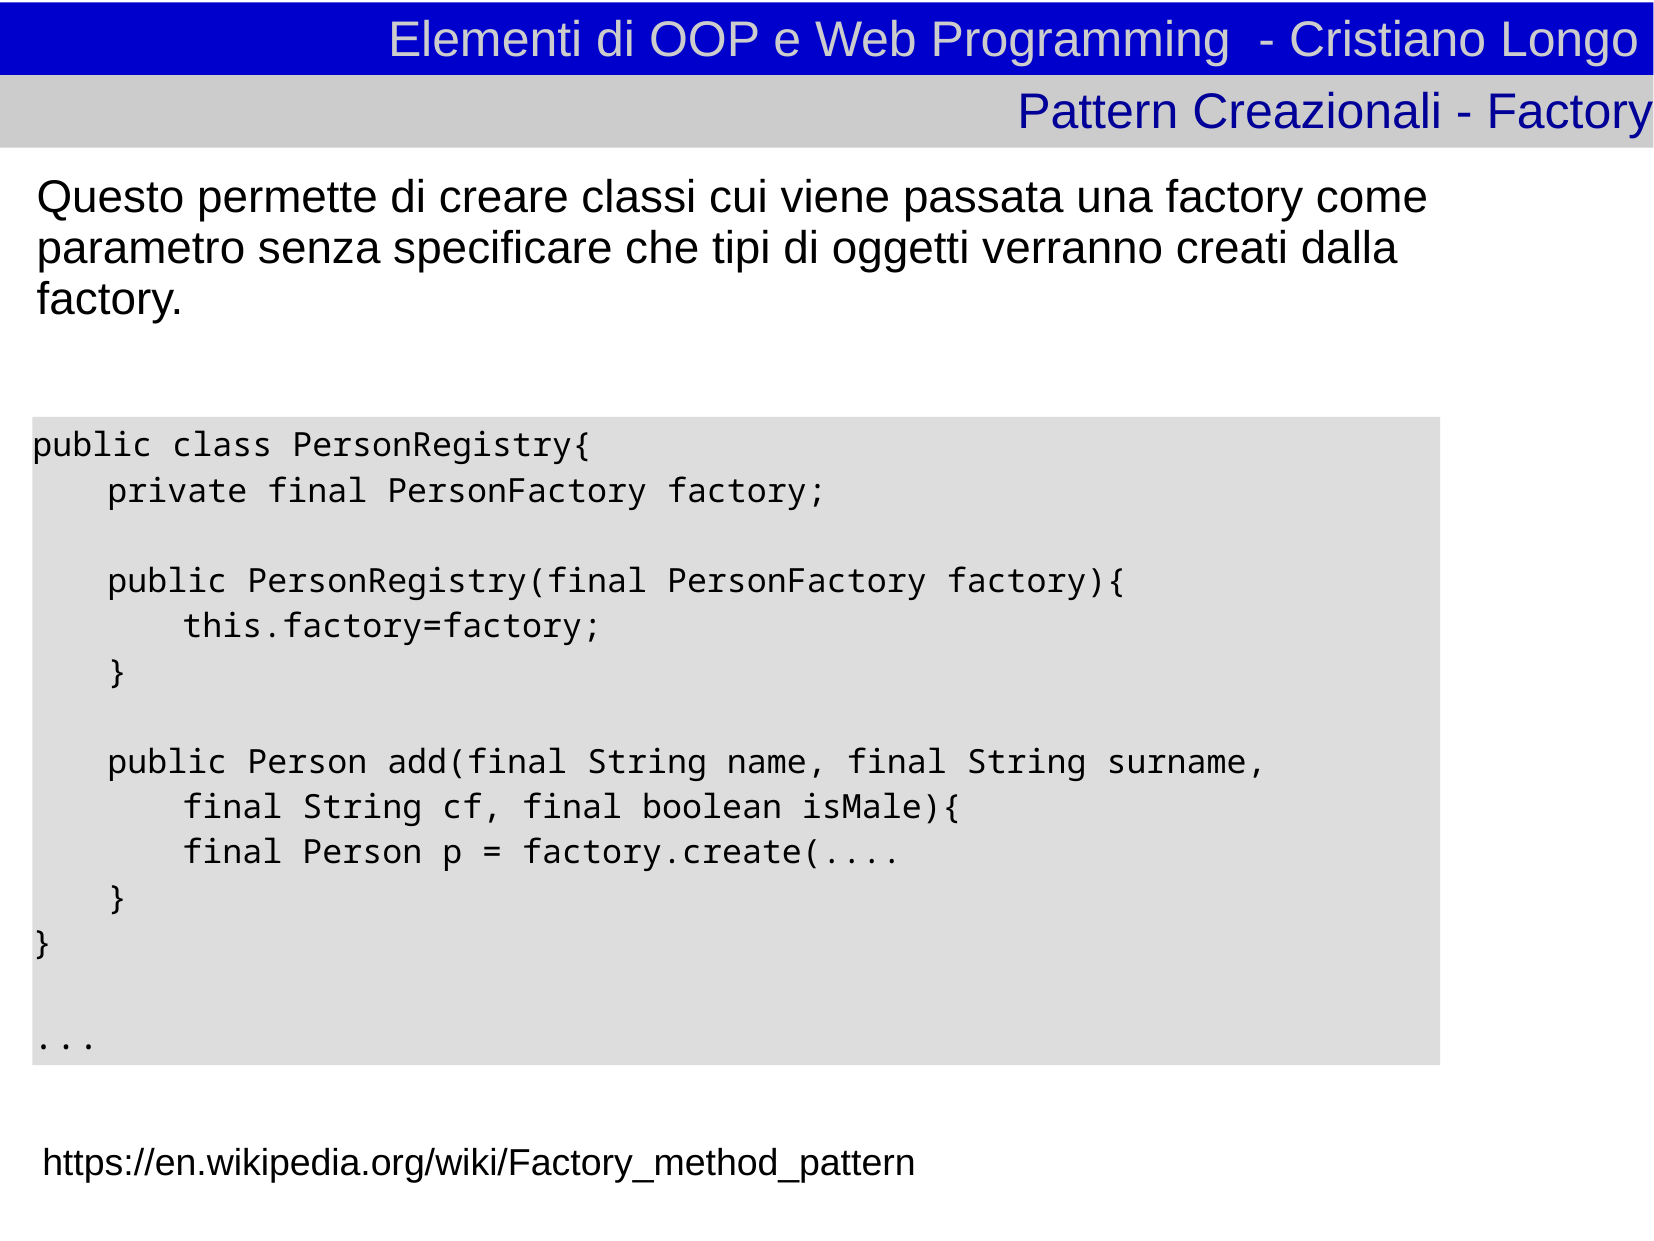

# Elementi di OOP e Web Programming - Cristiano Longo
Pattern Creazionali - Factory
Questo permette di creare classi cui viene passata una factory come parametro senza specificare che tipi di oggetti verranno creati dalla factory.
public class PersonRegistry{
	private final PersonFactory factory;
	public PersonRegistry(final PersonFactory factory){
		this.factory=factory;
	}
	public Person add(final String name, final String surname,
		final String cf, final boolean isMale){
		final Person p = factory.create(....
	}
}
...
| Utente | Cane |
| --- | --- |
| alice | fuffy |
| charlie | doggy |
| charlie | pluto |
| bob | fuffy |
https://en.wikipedia.org/wiki/Factory_method_pattern